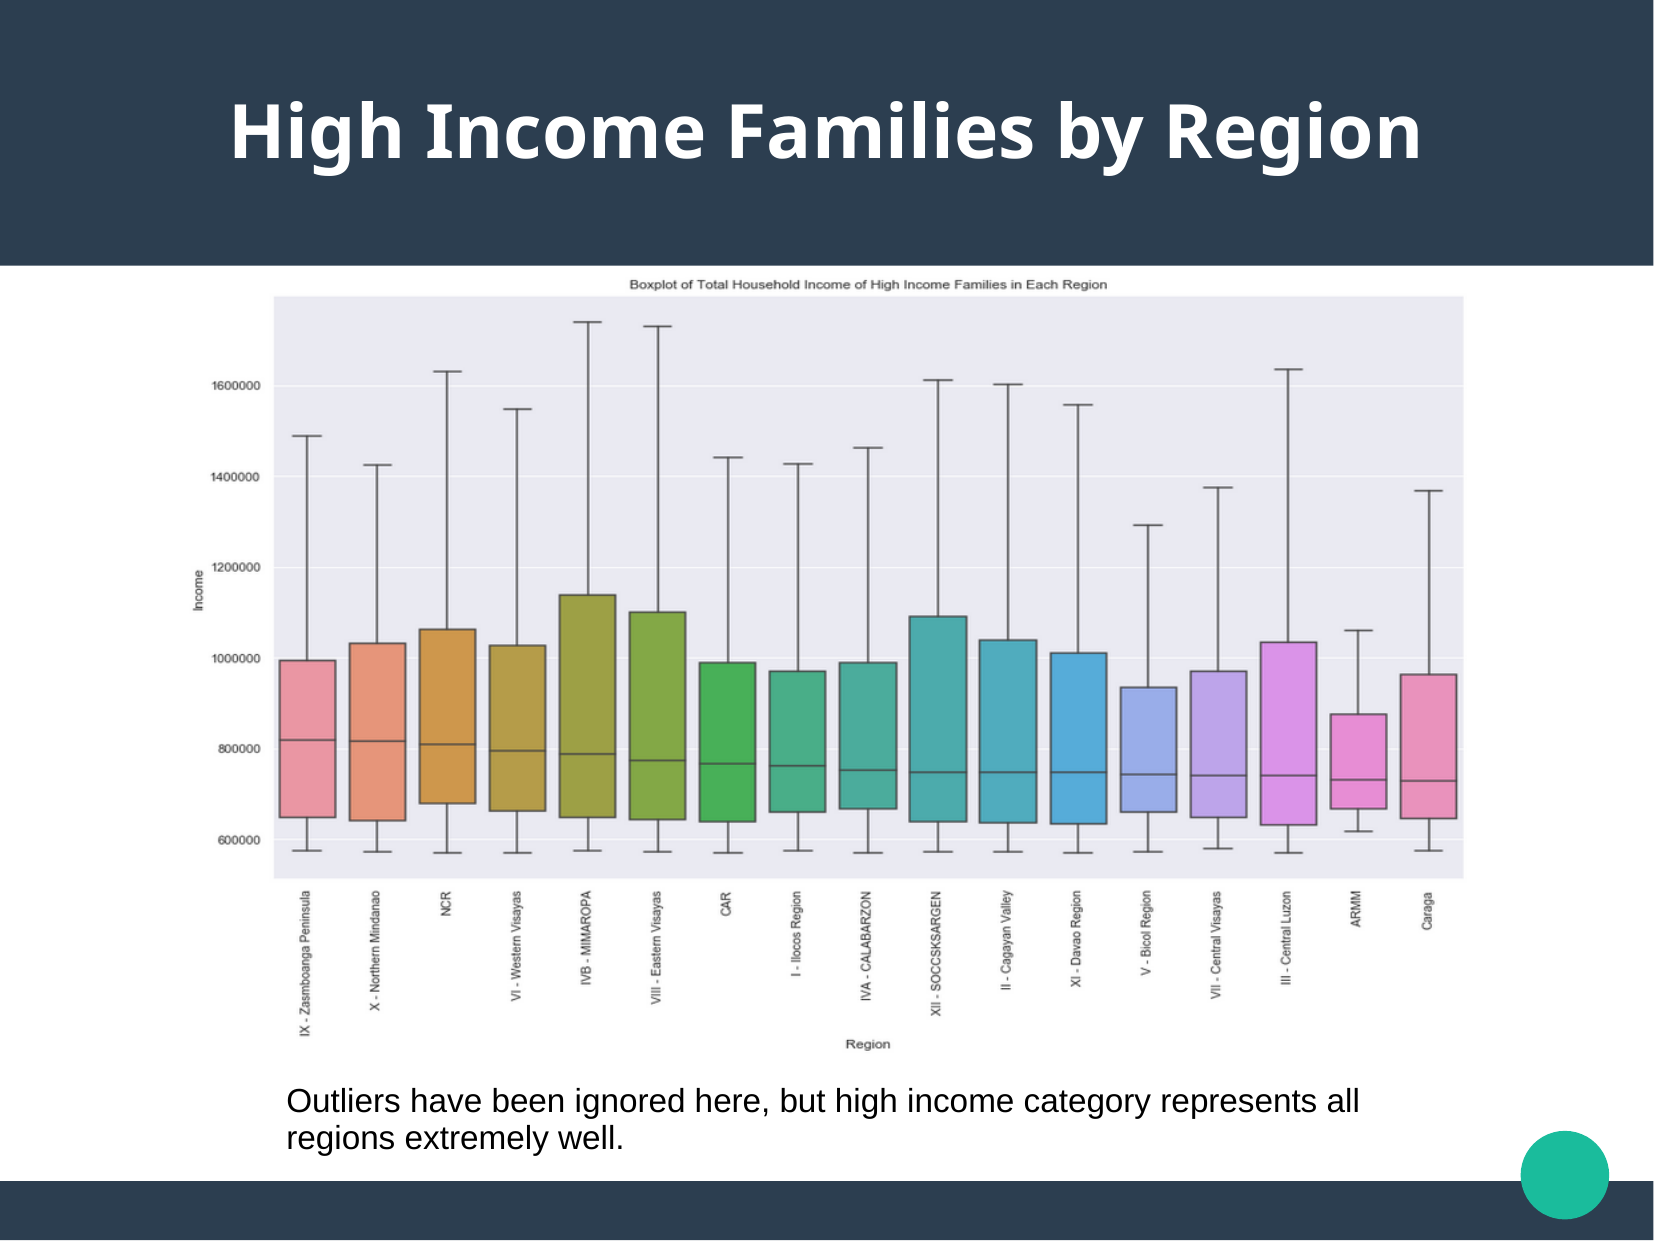

High Income Families by Region
Outliers have been ignored here, but high income category represents all regions extremely well.